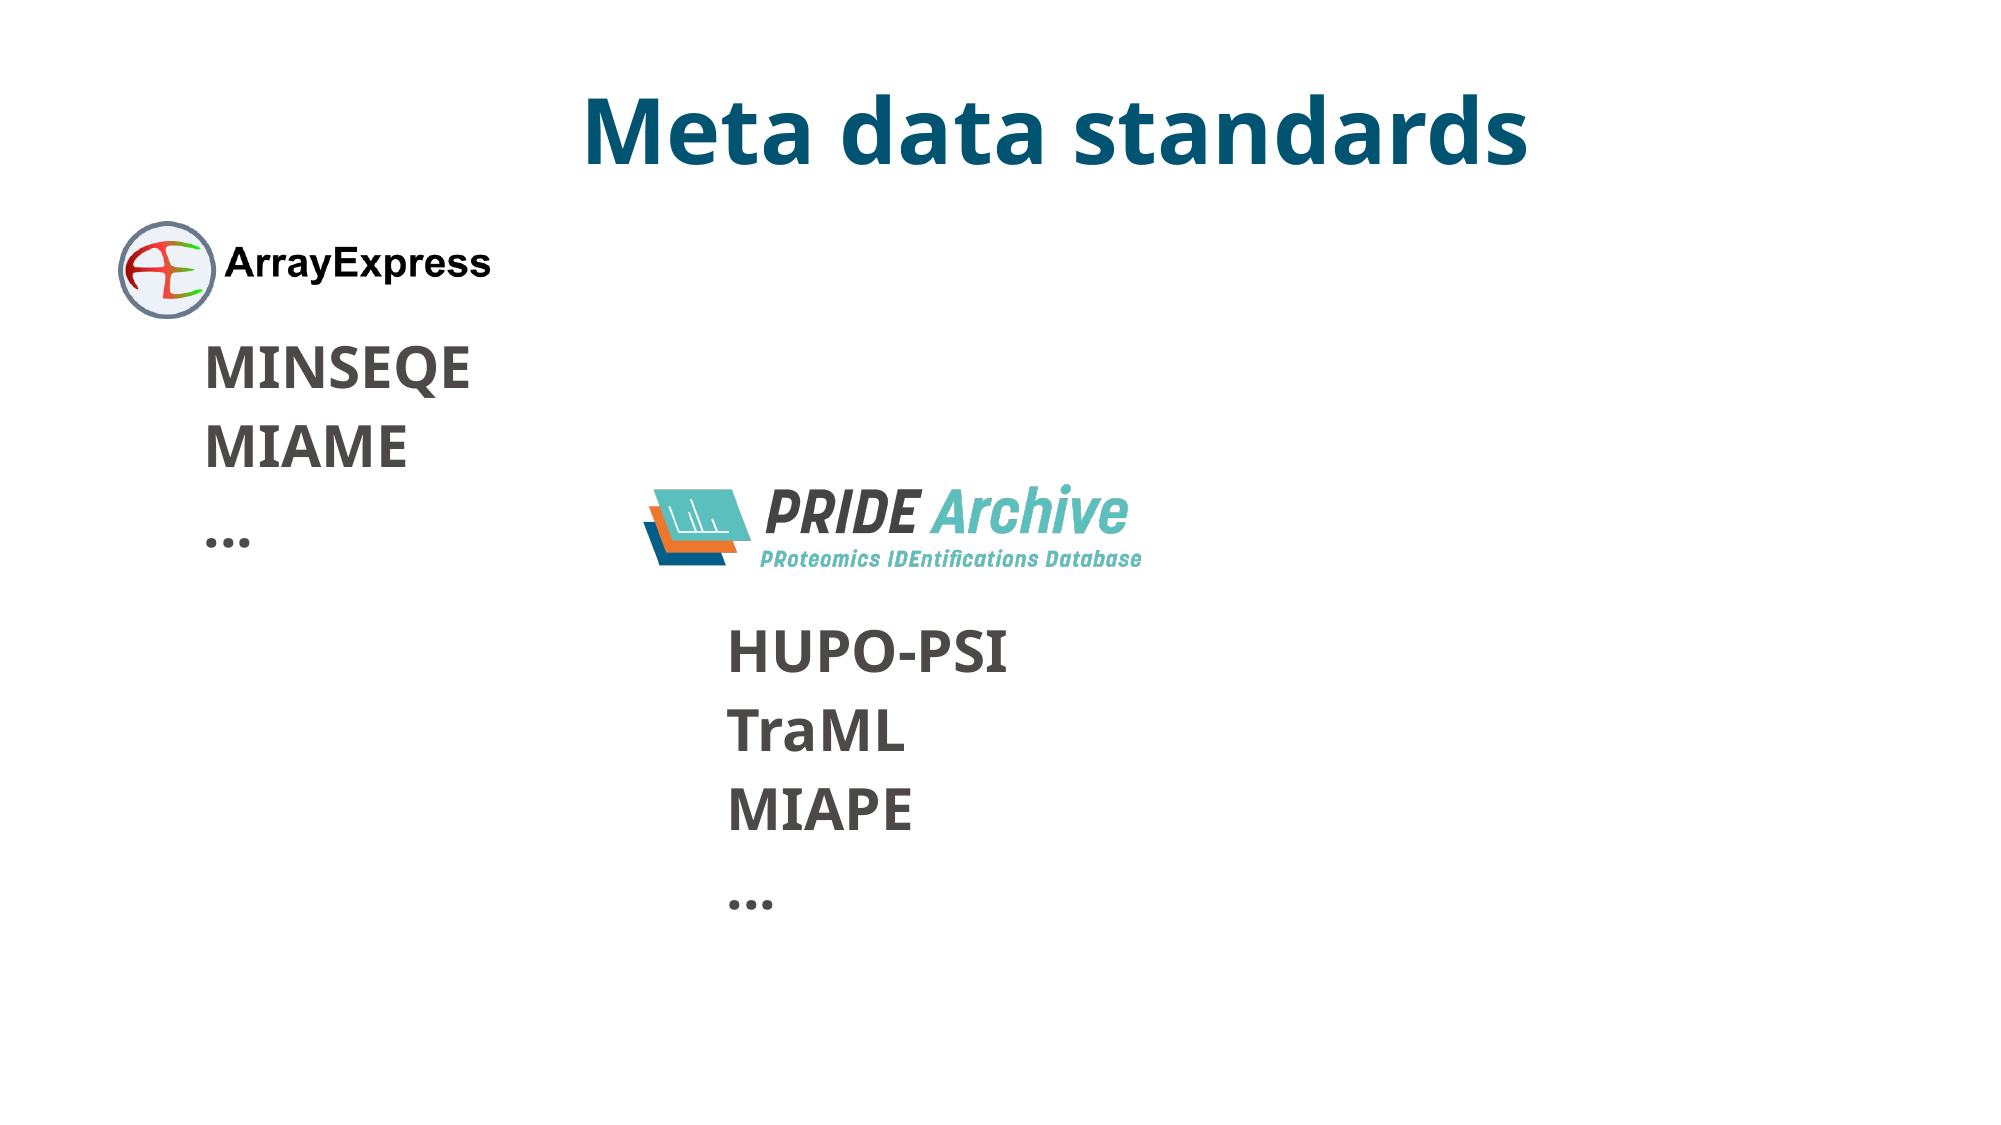

Meta data standards
MINSEQE
MIAME
...
HUPO-PSI TraML
MIAPE
...